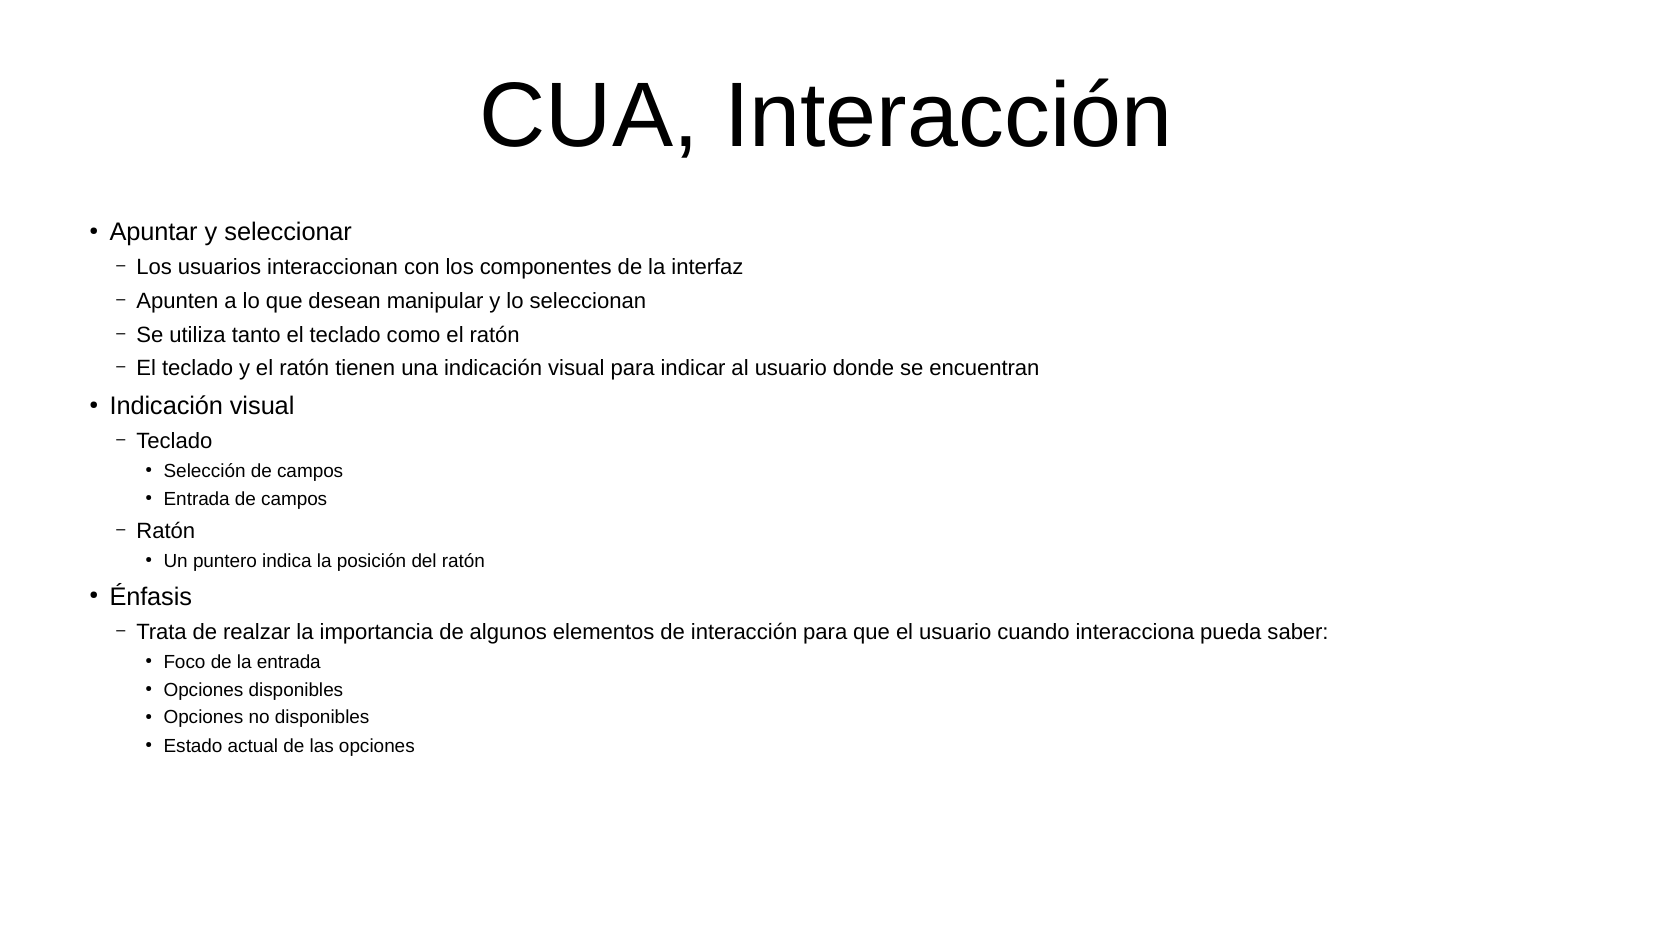

# CUA, Interacción
Apuntar y seleccionar
Los usuarios interaccionan con los componentes de la interfaz
Apunten a lo que desean manipular y lo seleccionan
Se utiliza tanto el teclado como el ratón
El teclado y el ratón tienen una indicación visual para indicar al usuario donde se encuentran
Indicación visual
Teclado
Selección de campos
Entrada de campos
Ratón
Un puntero indica la posición del ratón
Énfasis
Trata de realzar la importancia de algunos elementos de interacción para que el usuario cuando interacciona pueda saber:
Foco de la entrada
Opciones disponibles
Opciones no disponibles
Estado actual de las opciones